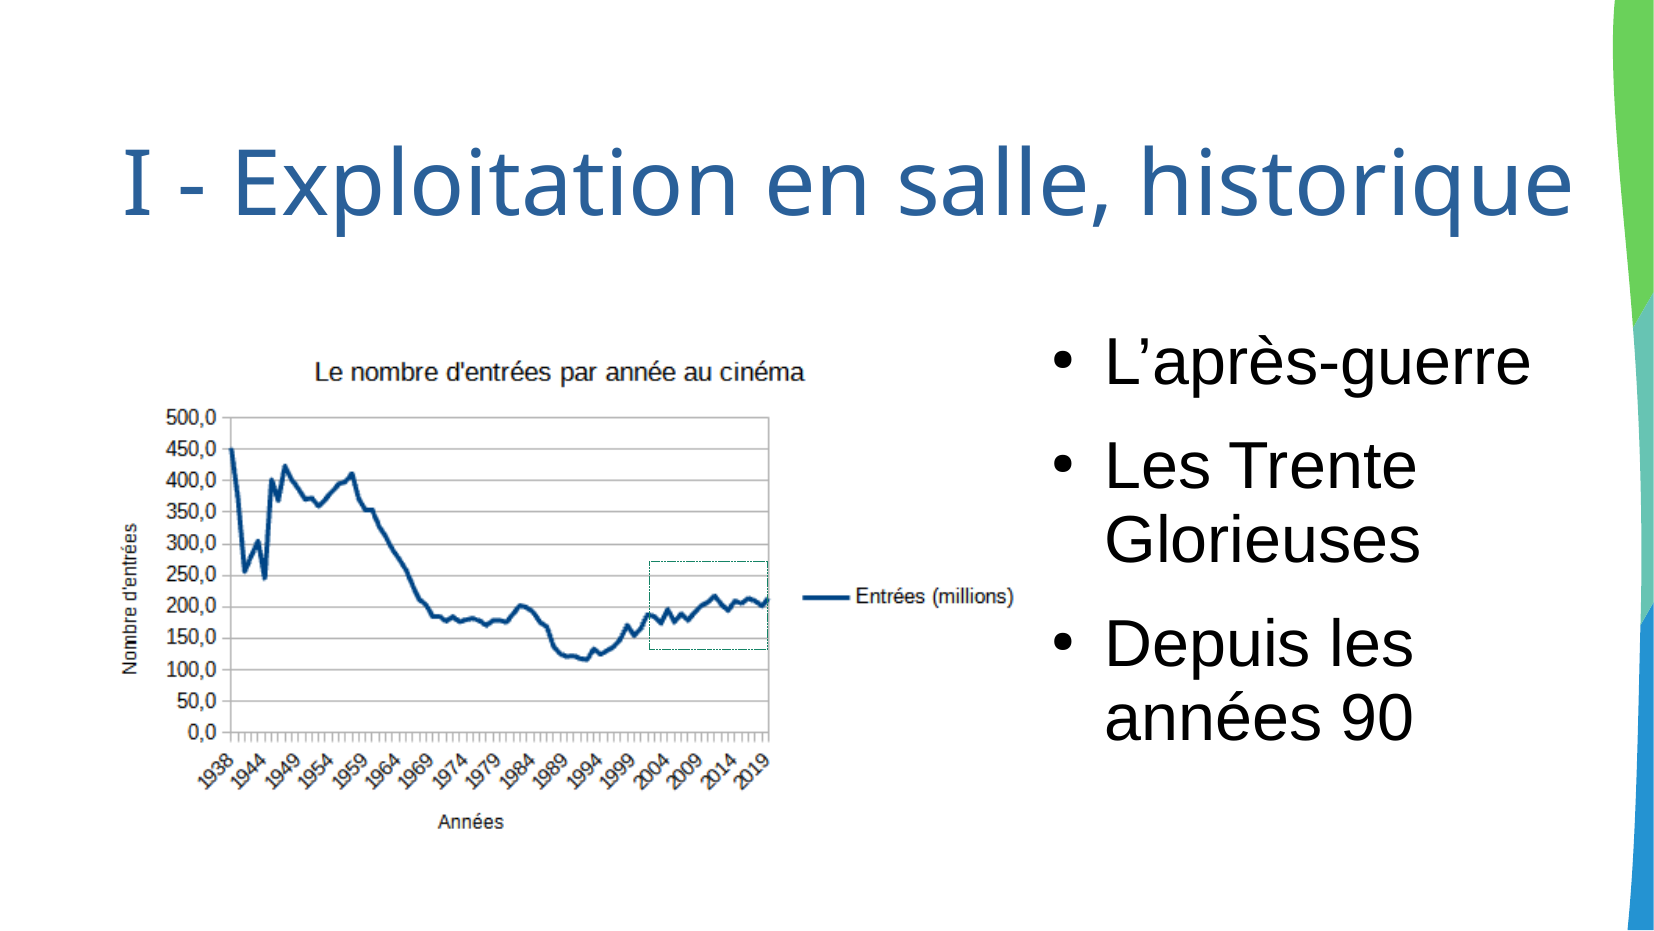

# I - Exploitation en salle, historique
L’après-guerre
Les Trente Glorieuses
Depuis les années 90